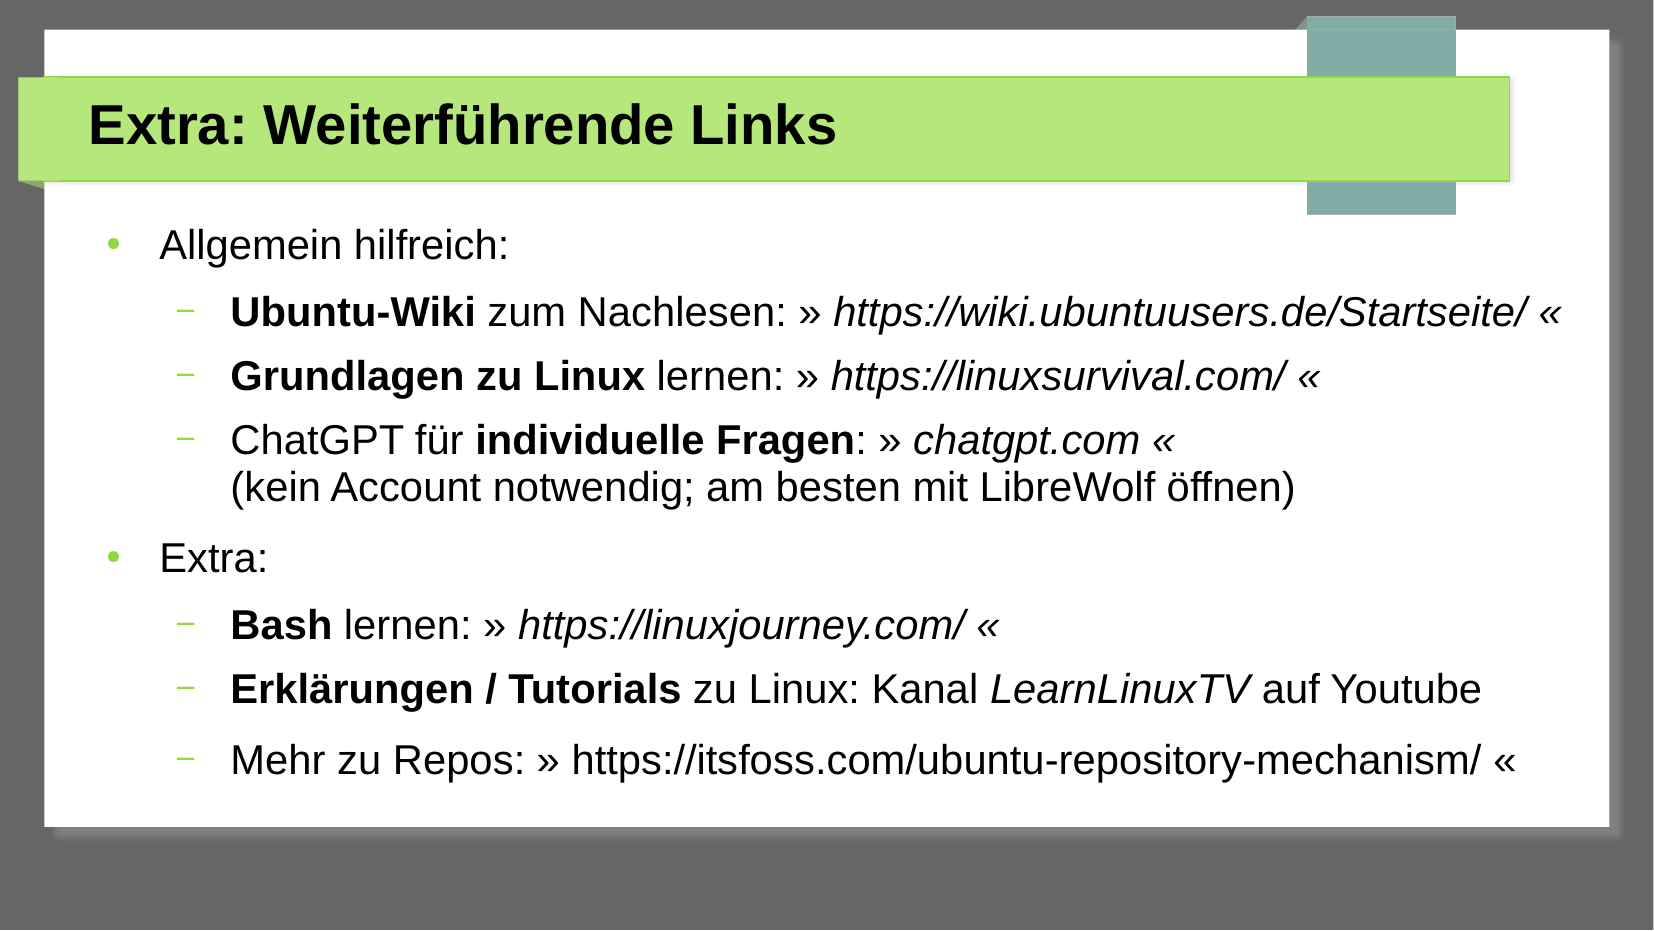

# Extra: Weiterführende Links
Allgemein hilfreich:
Ubuntu-Wiki zum Nachlesen: » https://wiki.ubuntuusers.de/Startseite/ «
Grundlagen zu Linux lernen: » https://linuxsurvival.com/ «
ChatGPT für individuelle Fragen: » chatgpt.com «
(kein Account notwendig; am besten mit LibreWolf öffnen)
Extra:
Bash lernen: » https://linuxjourney.com/ «
Erklärungen / Tutorials zu Linux: Kanal LearnLinuxTV auf Youtube
Mehr zu Repos: » https://itsfoss.com/ubuntu-repository-mechanism/ «